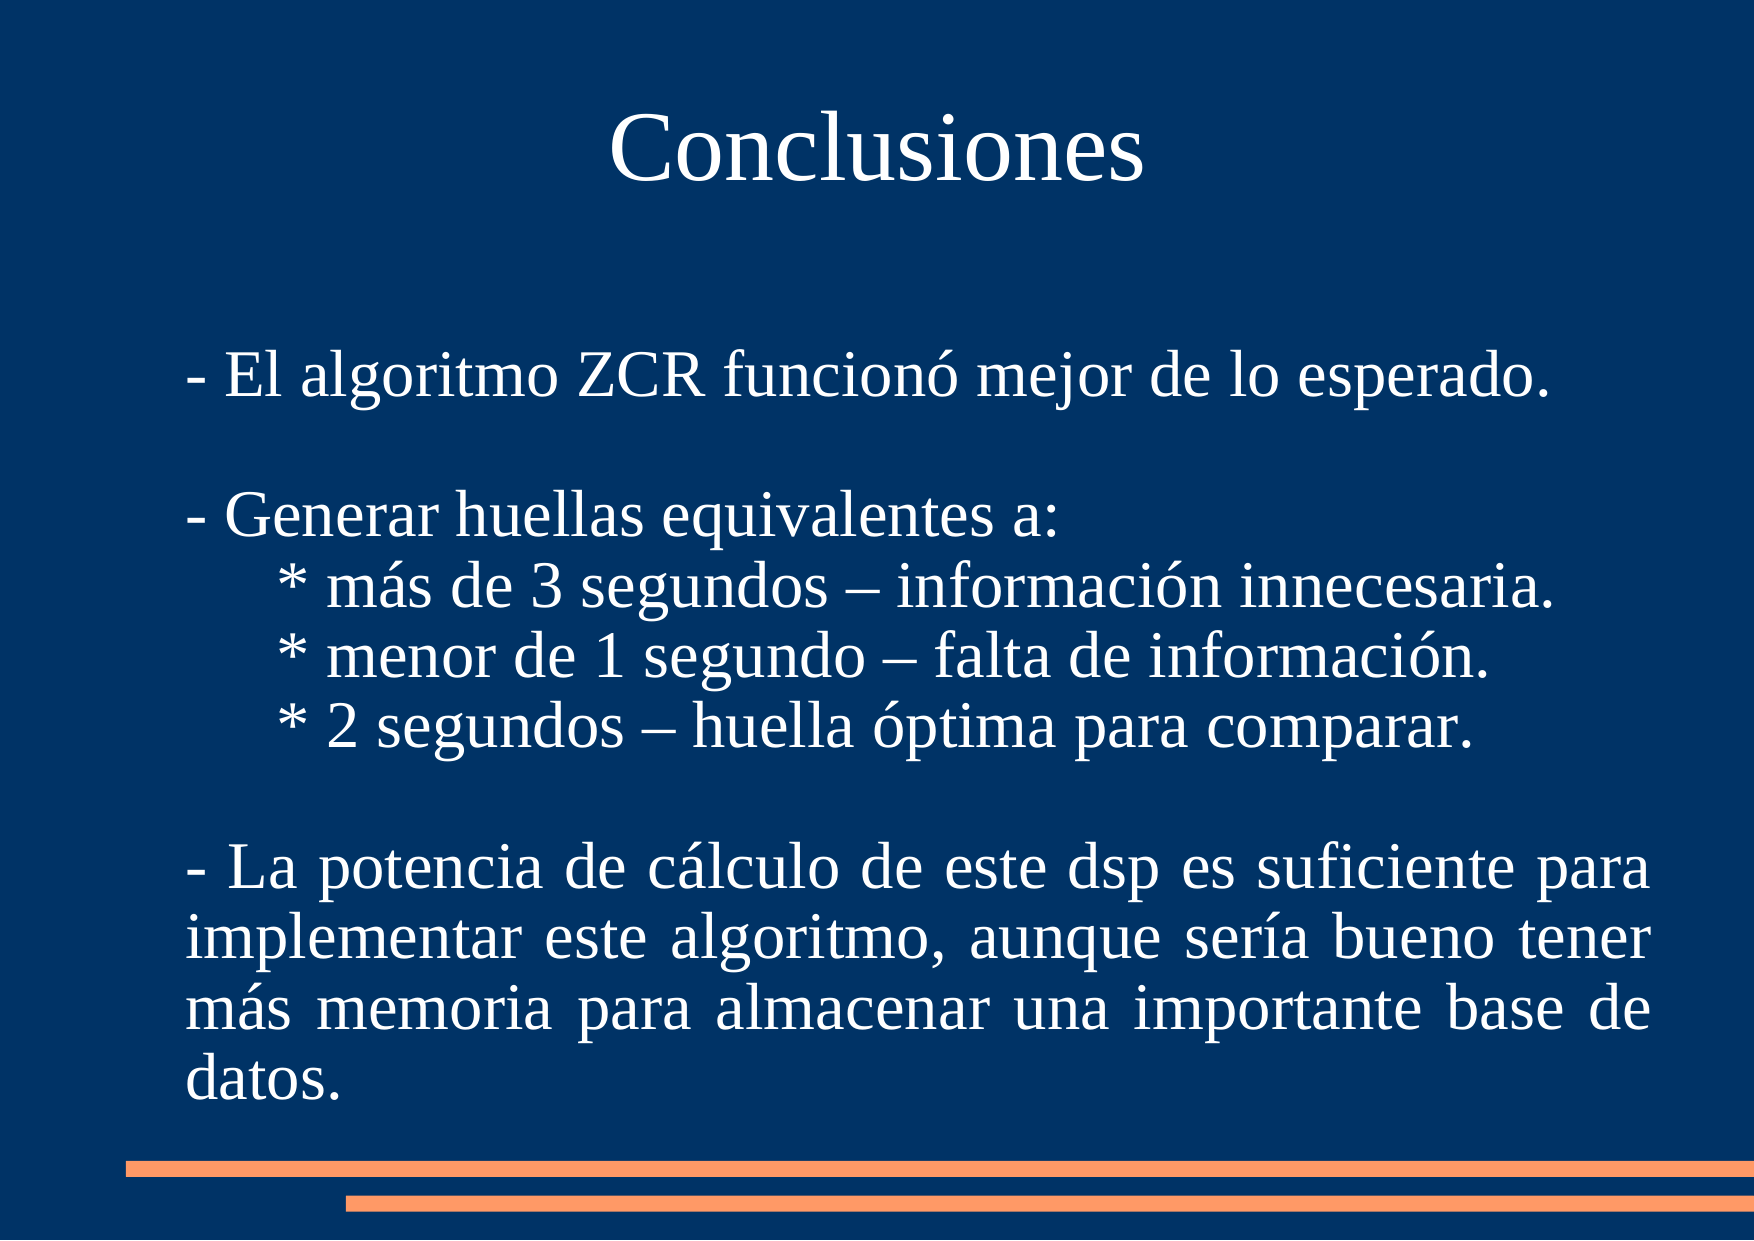

# Conclusiones
	- El algoritmo ZCR funcionó mejor de lo esperado.
	- Generar huellas equivalentes a:
			* más de 3 segundos – información innecesaria.
			* menor de 1 segundo – falta de información.
			* 2 segundos – huella óptima para comparar.
	- La potencia de cálculo de este dsp es suficiente para implementar este algoritmo, aunque sería bueno tener más memoria para almacenar una importante base de datos.